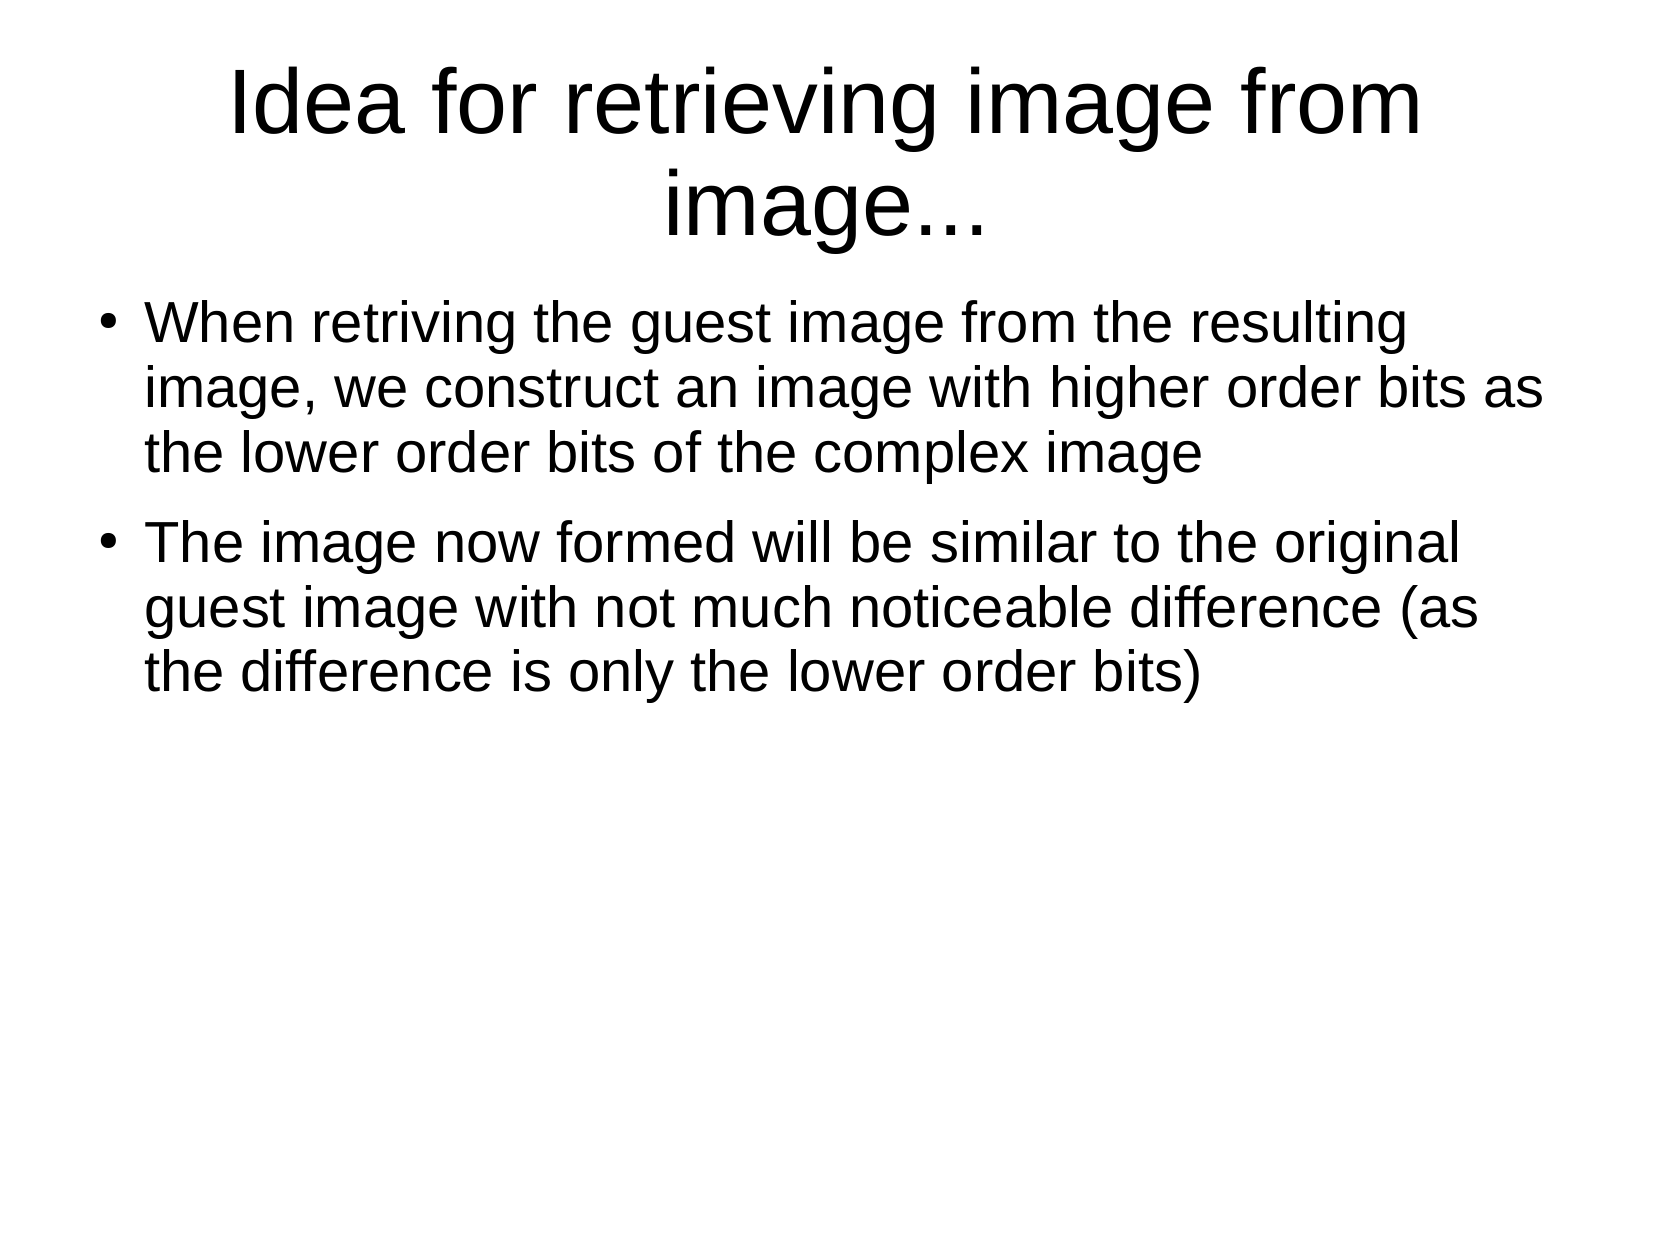

# Idea for retrieving image from image...
When retriving the guest image from the resulting image, we construct an image with higher order bits as the lower order bits of the complex image
The image now formed will be similar to the original guest image with not much noticeable difference (as the difference is only the lower order bits)